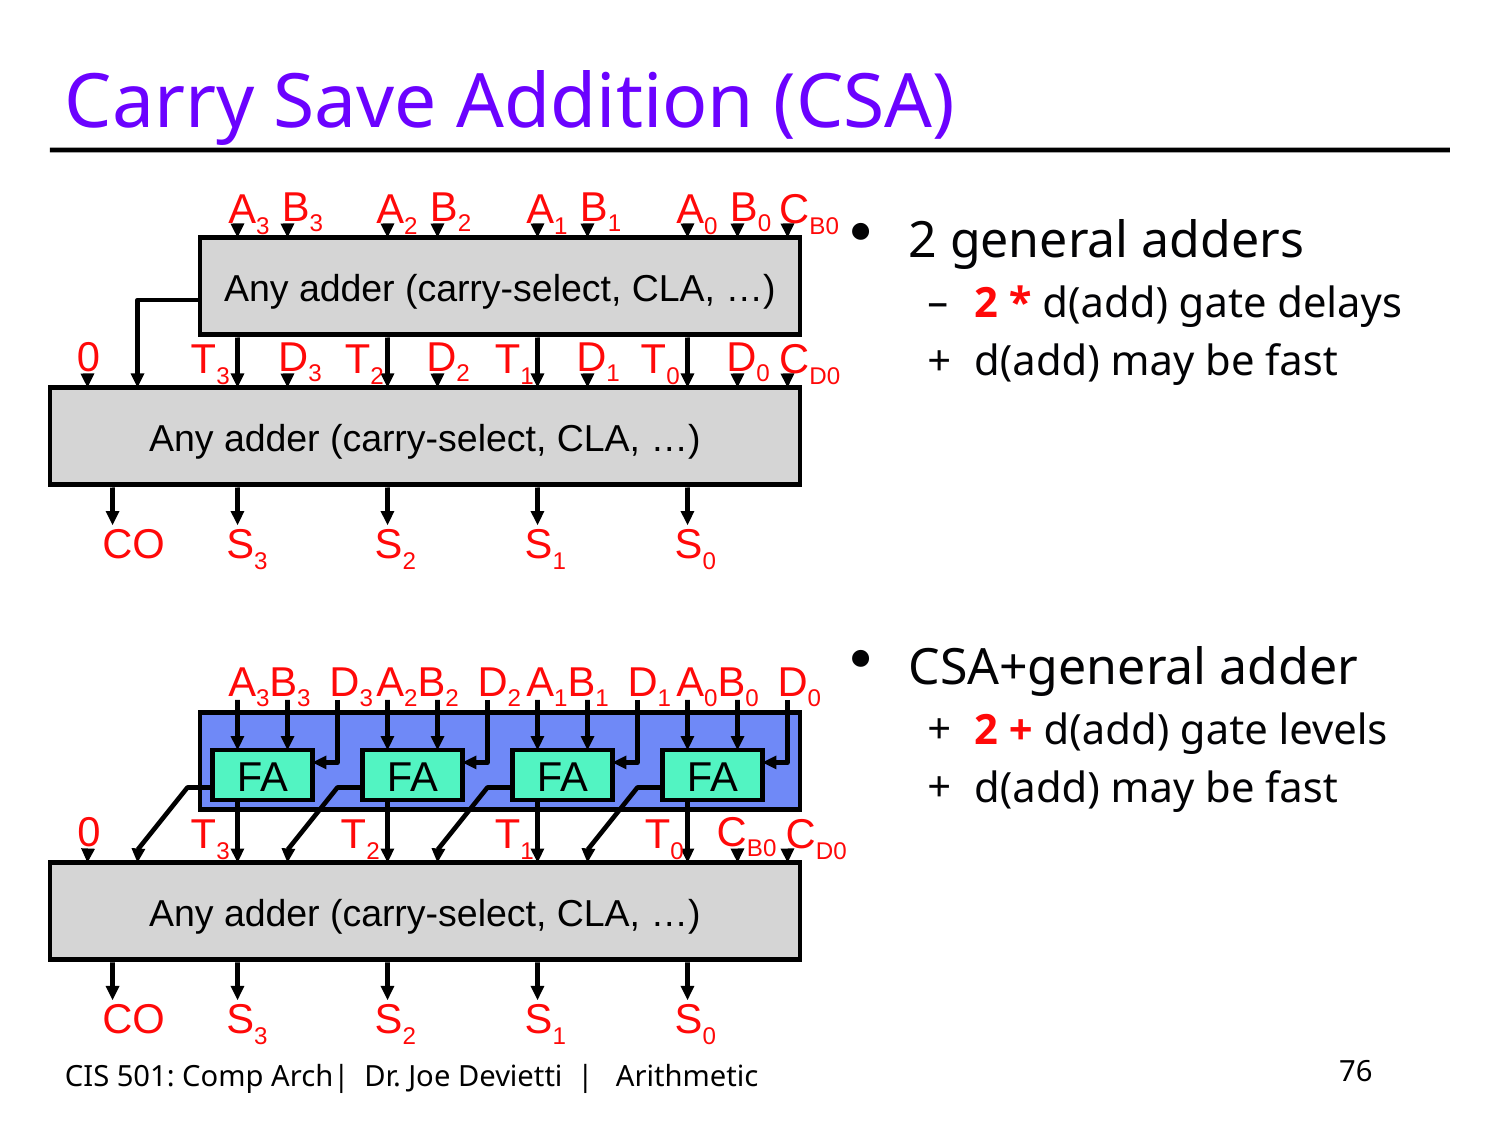

Carry Save Addition (CSA)
B3
B2
B1
B0
A3
A2
A1
A0
CB0
2 general adders
2 * d(add) gate delays
d(add) may be fast
CSA+general adder
2 + d(add) gate levels
d(add) may be fast
Any adder (carry-select, CLA, …)
0
D3
D2
D1
D0
T3
T2
T1
T0
CD0
Any adder (carry-select, CLA, …)
CO
S3
S2
S1
S0
A3
B3
D3
A2
B2
D2
A1
B1
D1
A0
B0
D0
FA
FA
FA
FA
0
CB0
T3
T2
T1
T0
CD0
Any adder (carry-select, CLA, …)
CO
S3
S2
S1
S0
CIS 501: Comp Arch| Dr. Joe Devietti | Arithmetic